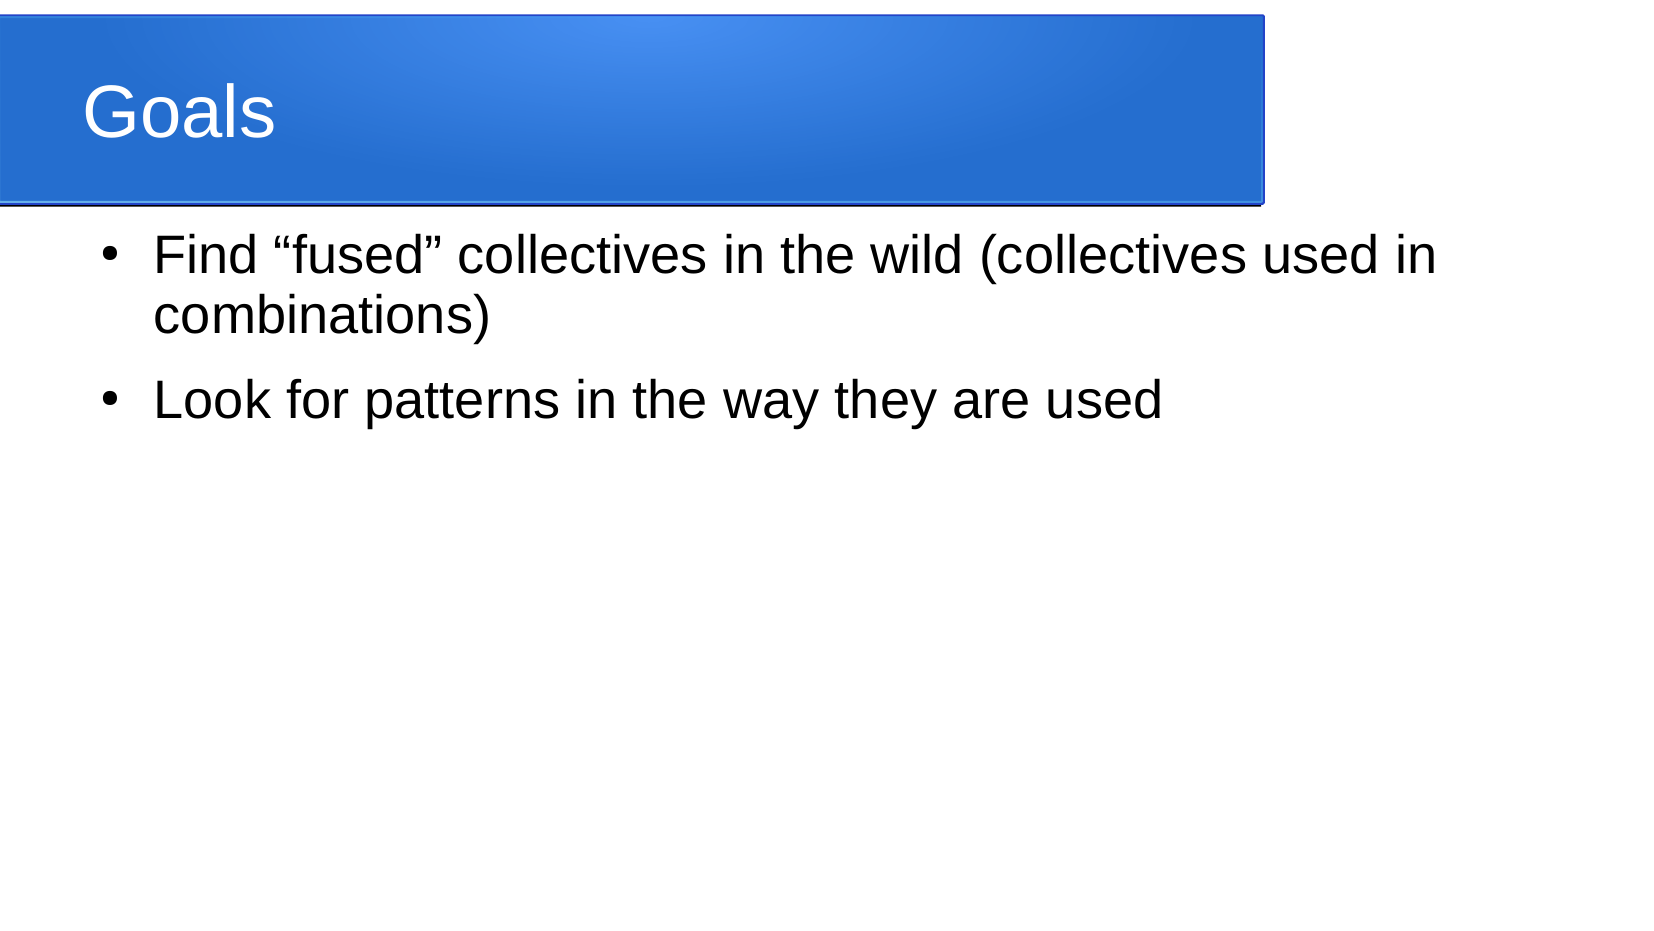

# Goals
Find “fused” collectives in the wild (collectives used in combinations)
Look for patterns in the way they are used